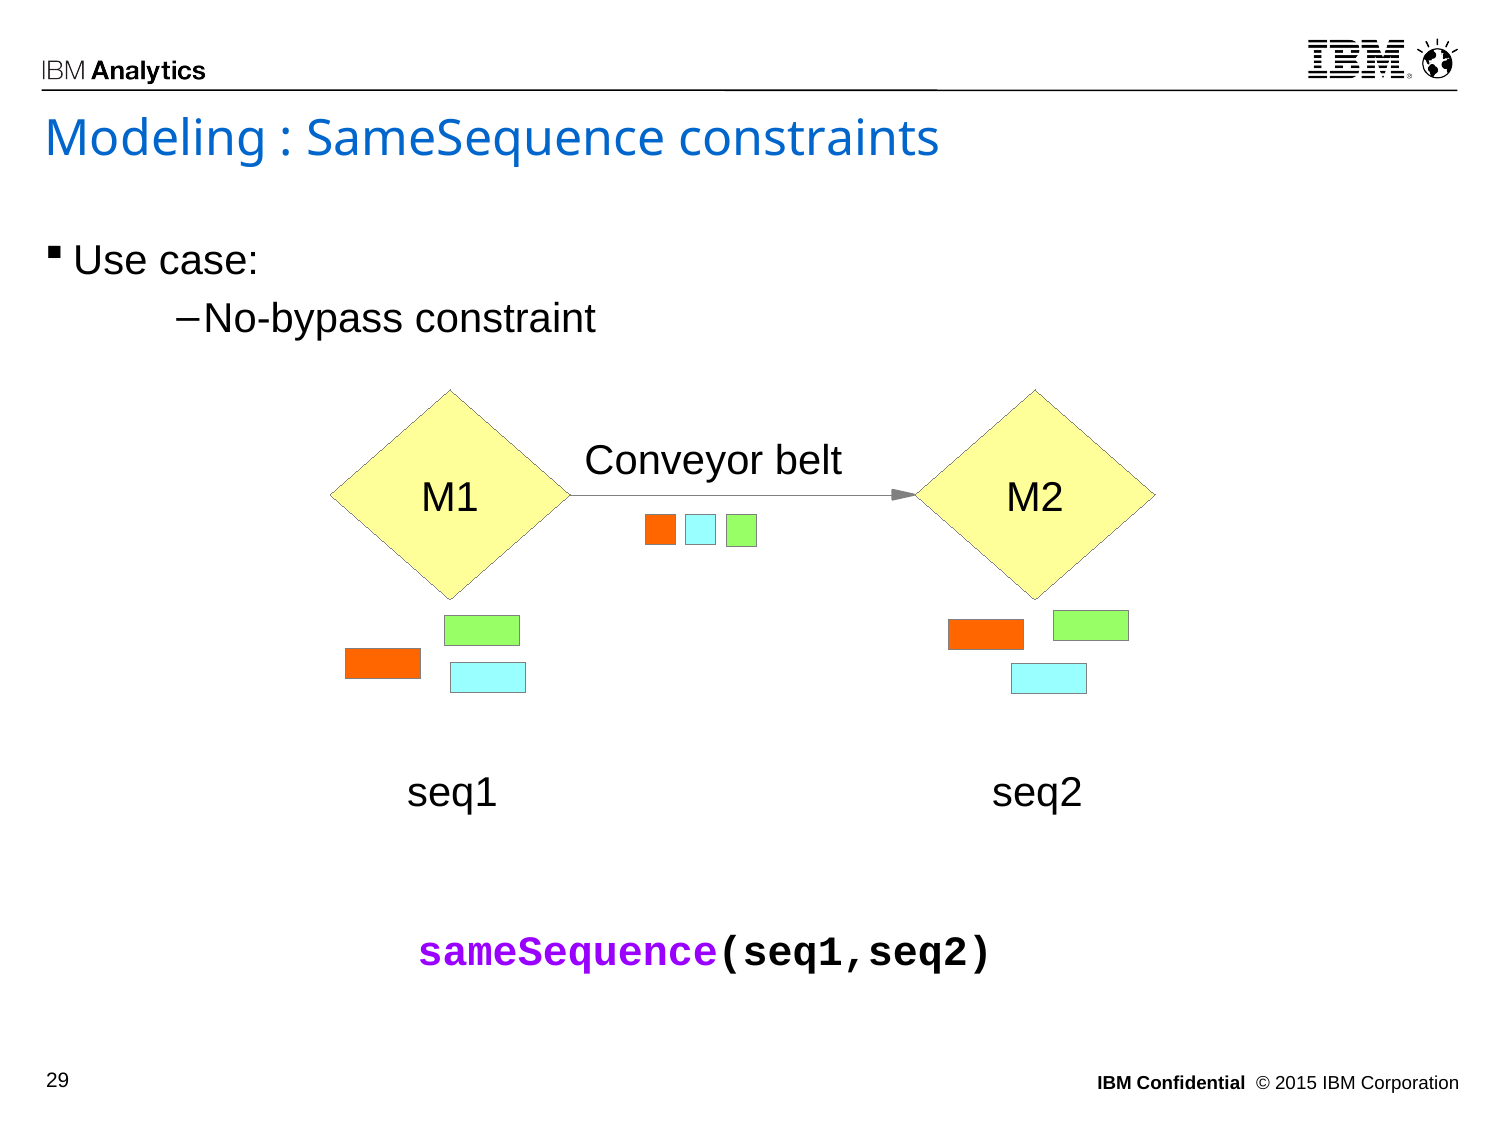

# Modeling : SameSequence constraints
Use case:
No-bypass constraint
M1
M2
Conveyor belt
seq1
seq2
sameSequence(seq1,seq2)